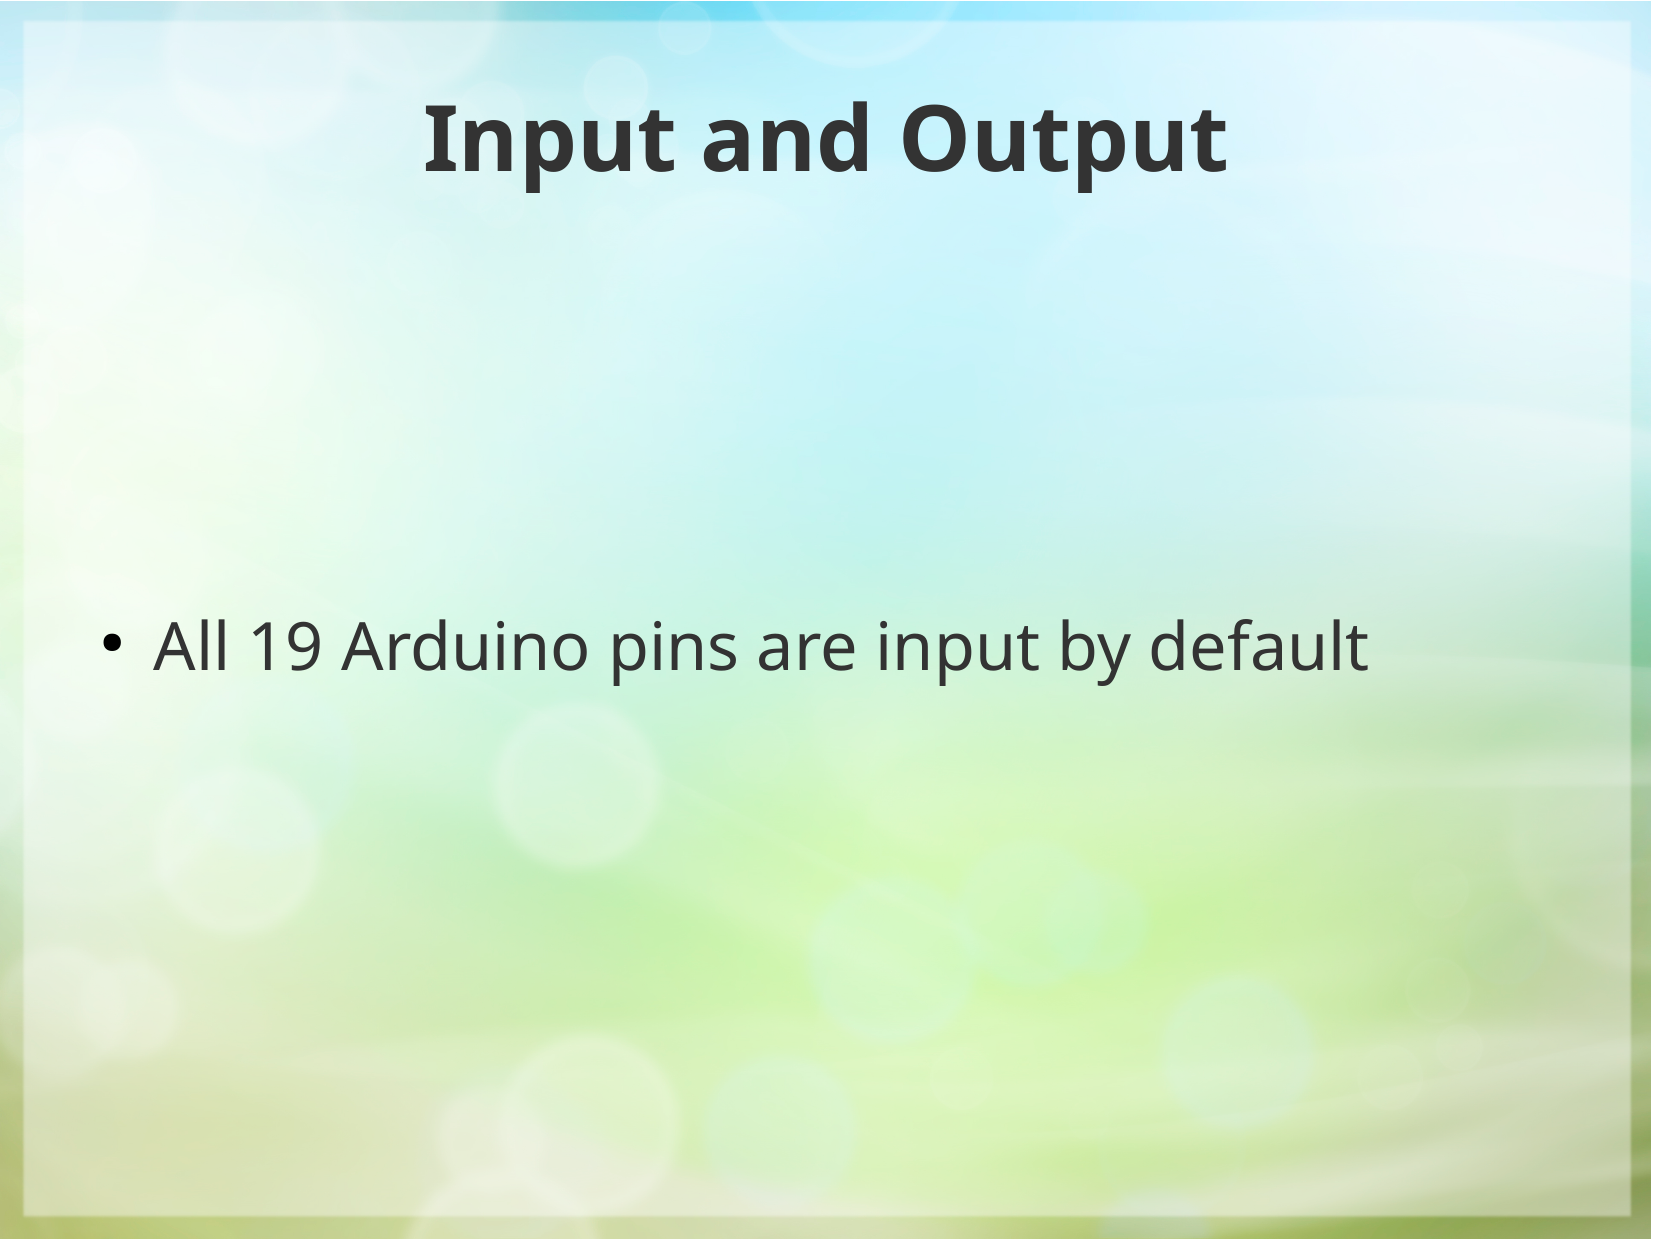

# Input and Output
All 19 Arduino pins are input by default